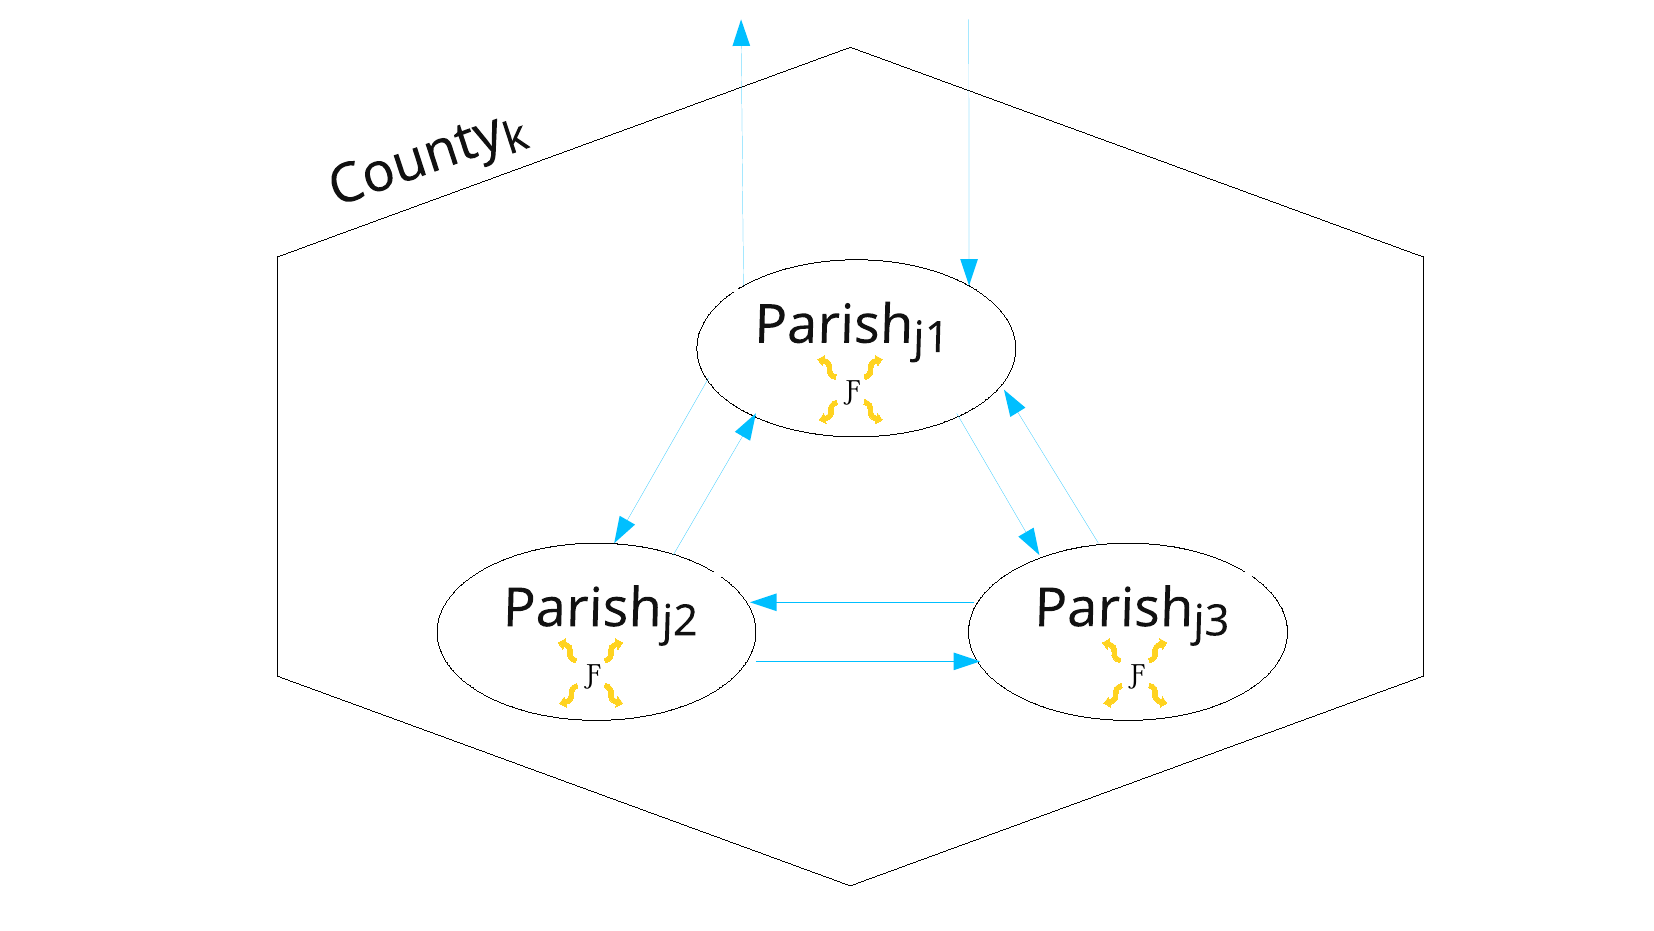

Countyk
Parishj1
Ƒ
Parishj2
Parishj3
Ƒ
Ƒ